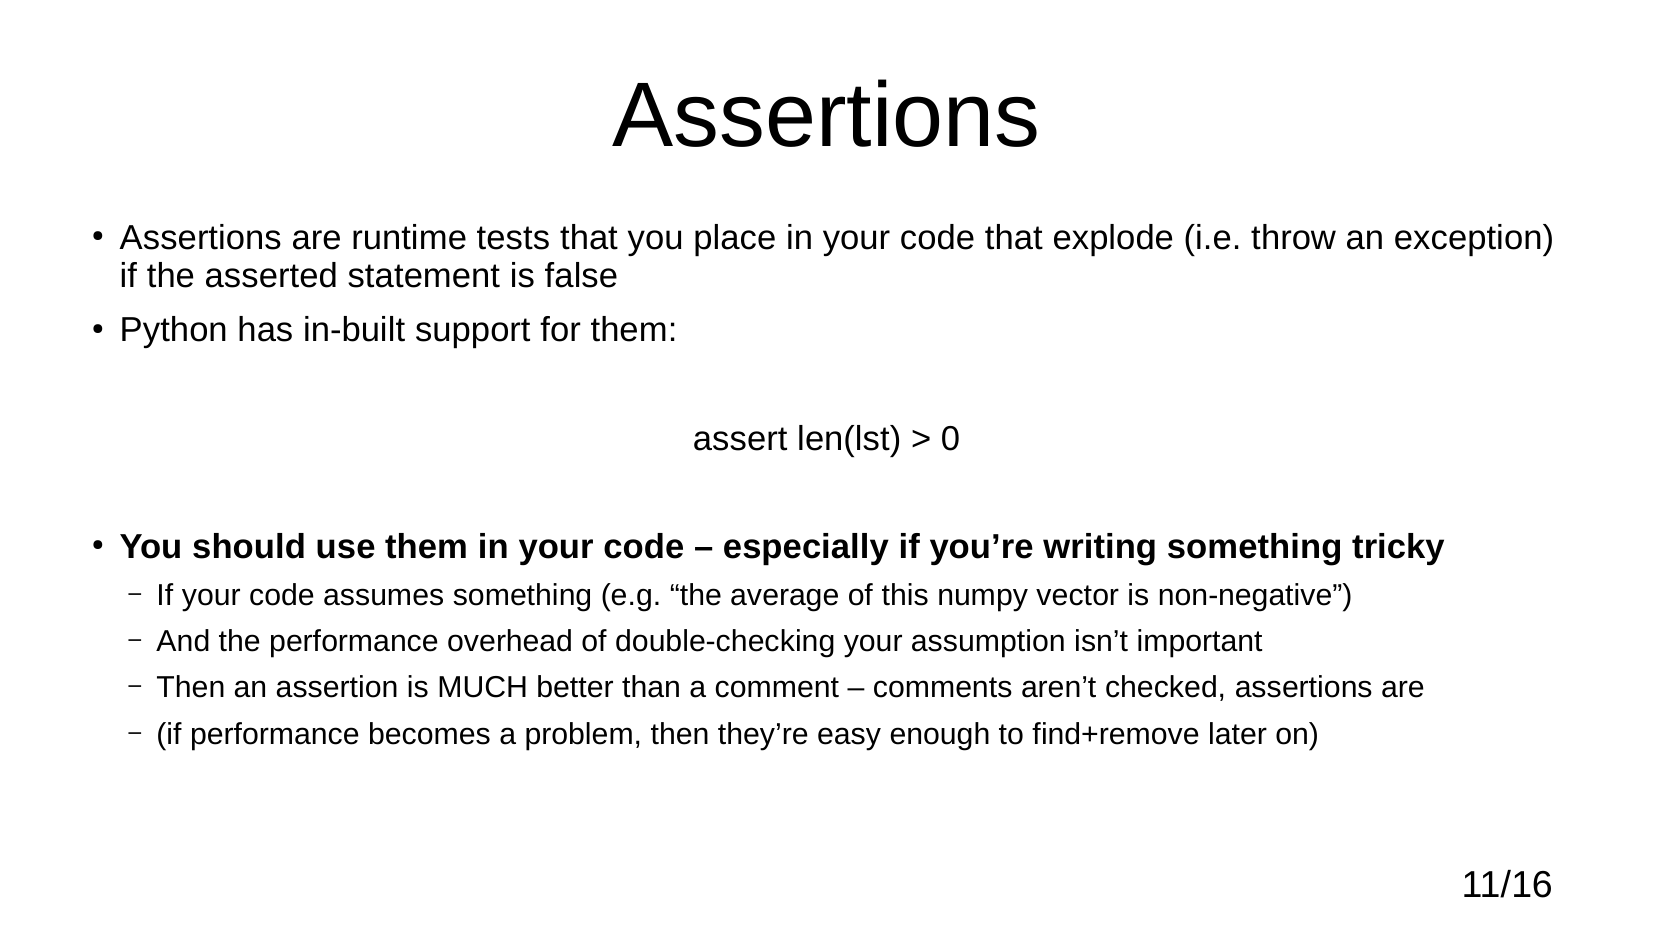

# Assertions
Assertions are runtime tests that you place in your code that explode (i.e. throw an exception) if the asserted statement is false
Python has in-built support for them:
assert len(lst) > 0
You should use them in your code – especially if you’re writing something tricky
If your code assumes something (e.g. “the average of this numpy vector is non-negative”)
And the performance overhead of double-checking your assumption isn’t important
Then an assertion is MUCH better than a comment – comments aren’t checked, assertions are
(if performance becomes a problem, then they’re easy enough to find+remove later on)